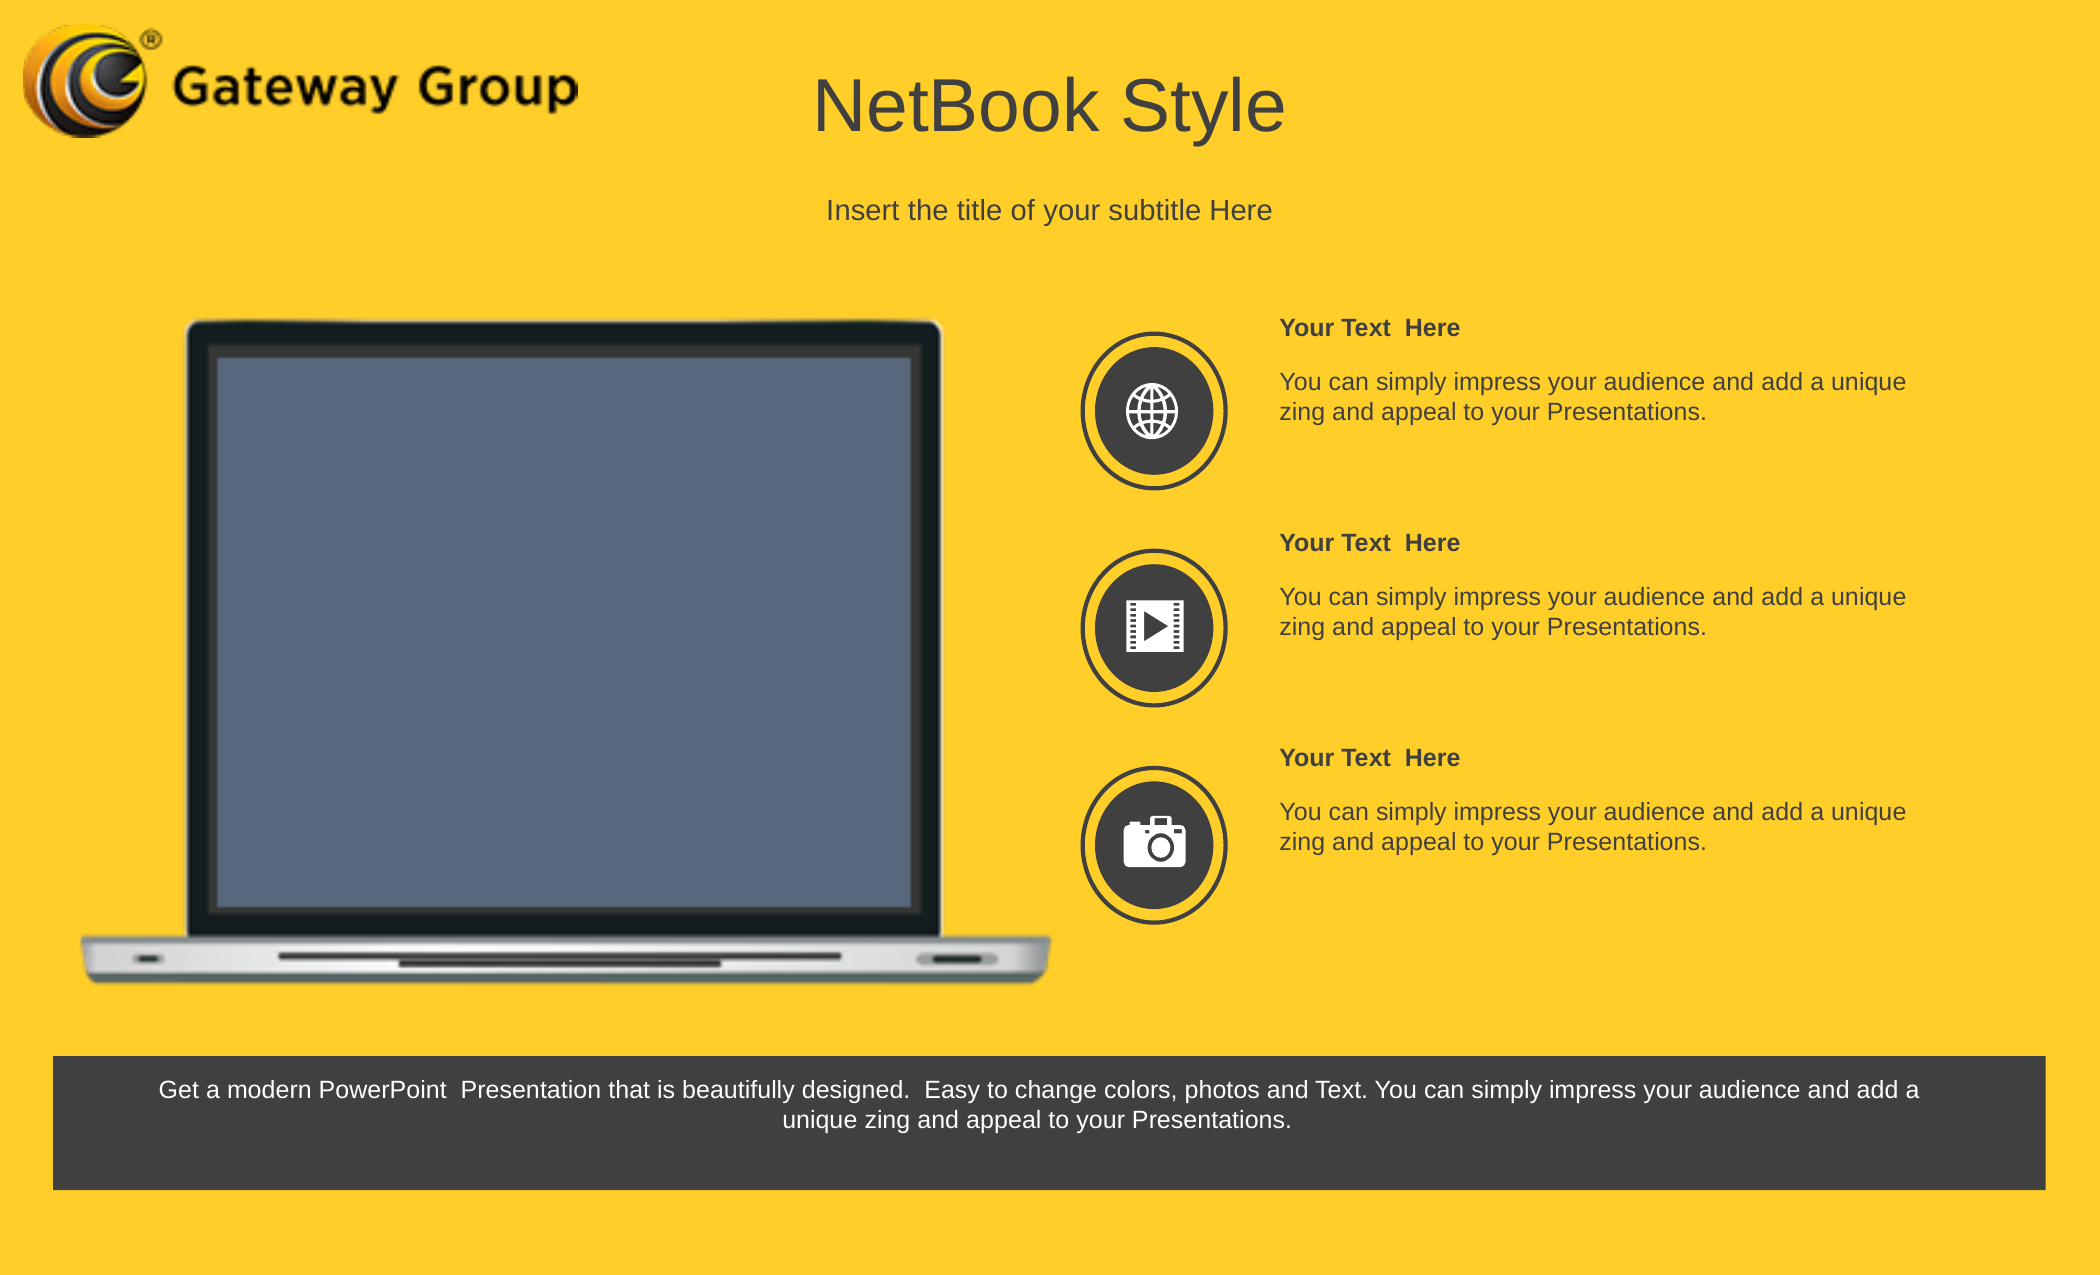

NetBook Style
Insert the title of your subtitle Here
Your Text Here
You can simply impress your audience and add a unique zing and appeal to your Presentations.
Your Text Here
You can simply impress your audience and add a unique zing and appeal to your Presentations.
Your Text Here
You can simply impress your audience and add a unique zing and appeal to your Presentations.
Get a modern PowerPoint Presentation that is beautifully designed. Easy to change colors, photos and Text. You can simply impress your audience and add a unique zing and appeal to your Presentations.